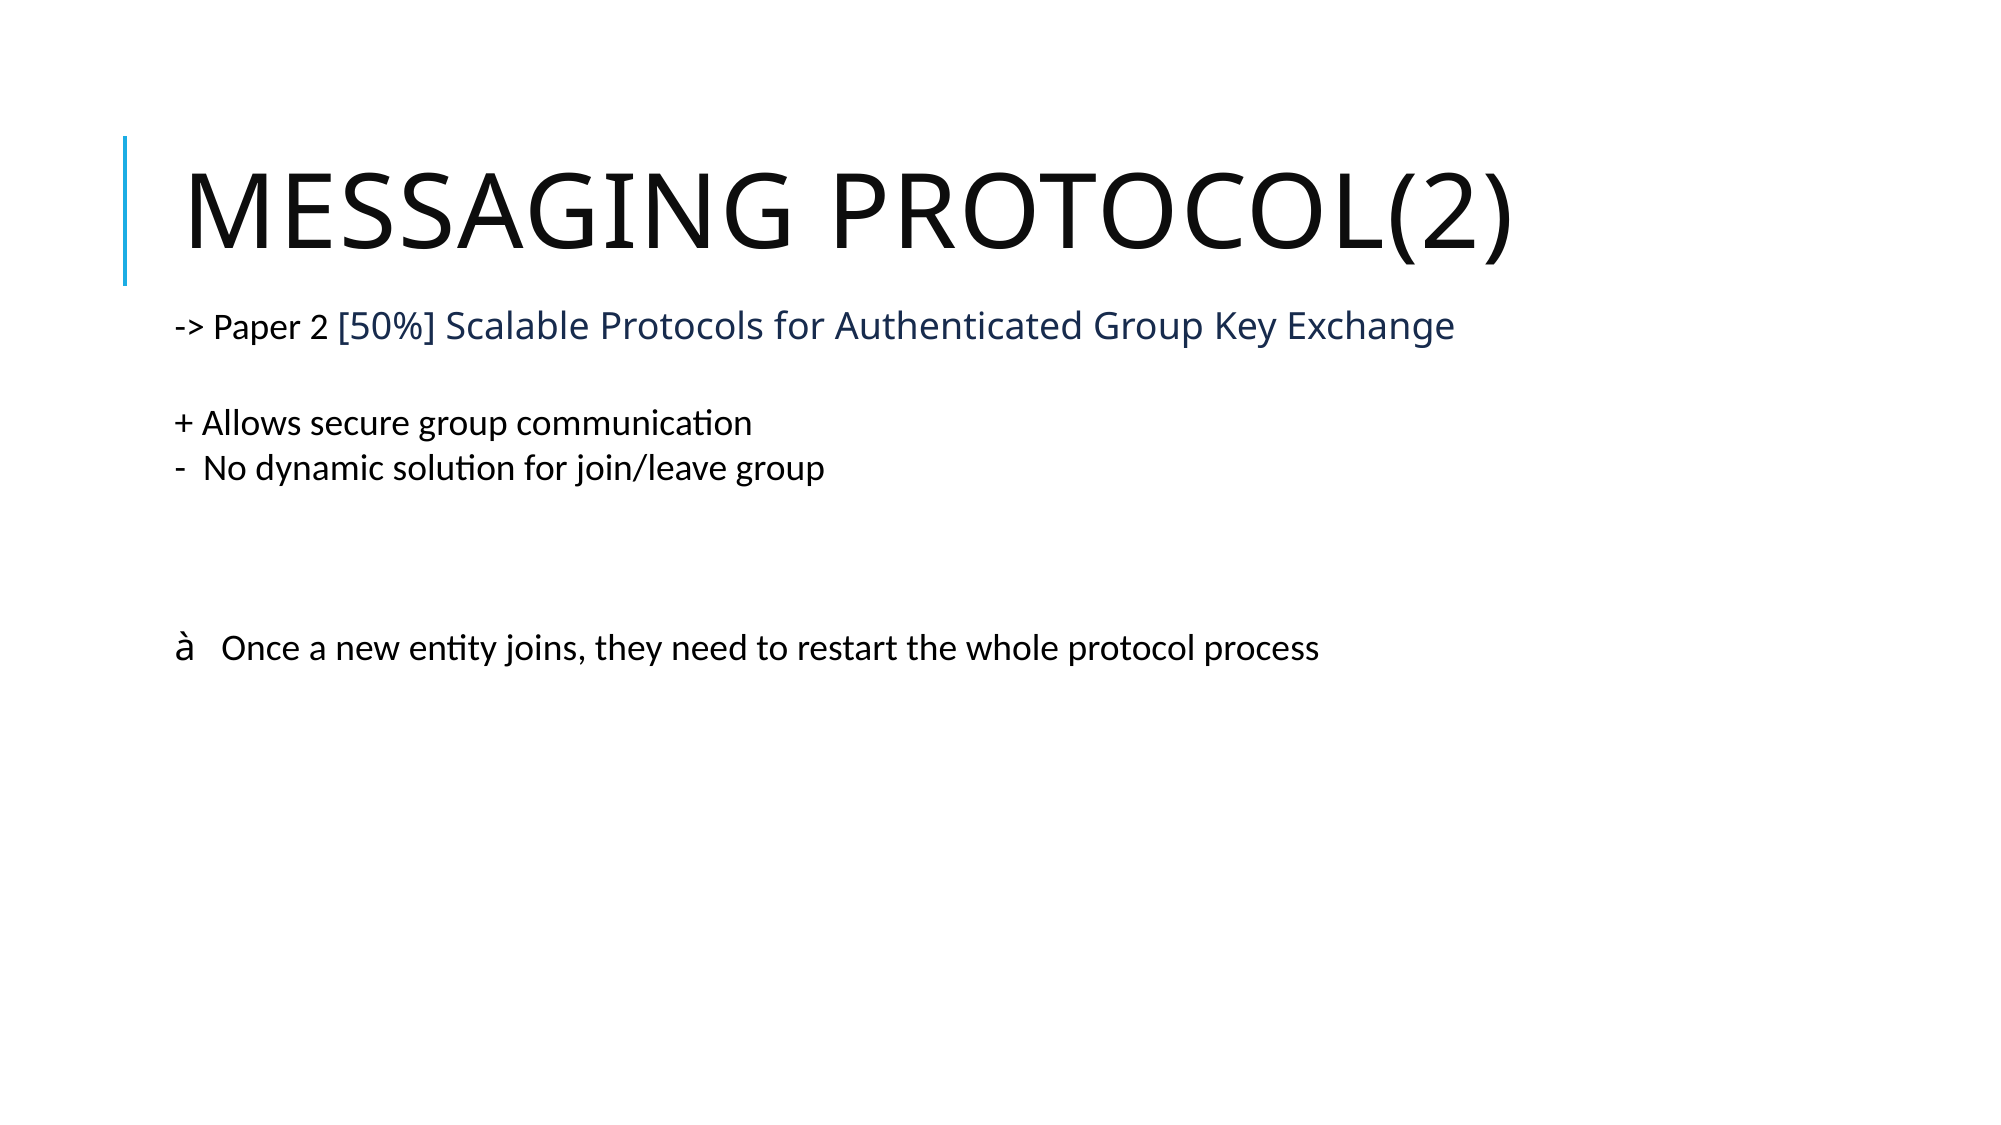

# Messaging protocol(2)
-> Paper 2 [50%] Scalable Protocols for Authenticated Group Key Exchange
+ Allows secure group communication
- No dynamic solution for join/leave group
Once a new entity joins, they need to restart the whole protocol process